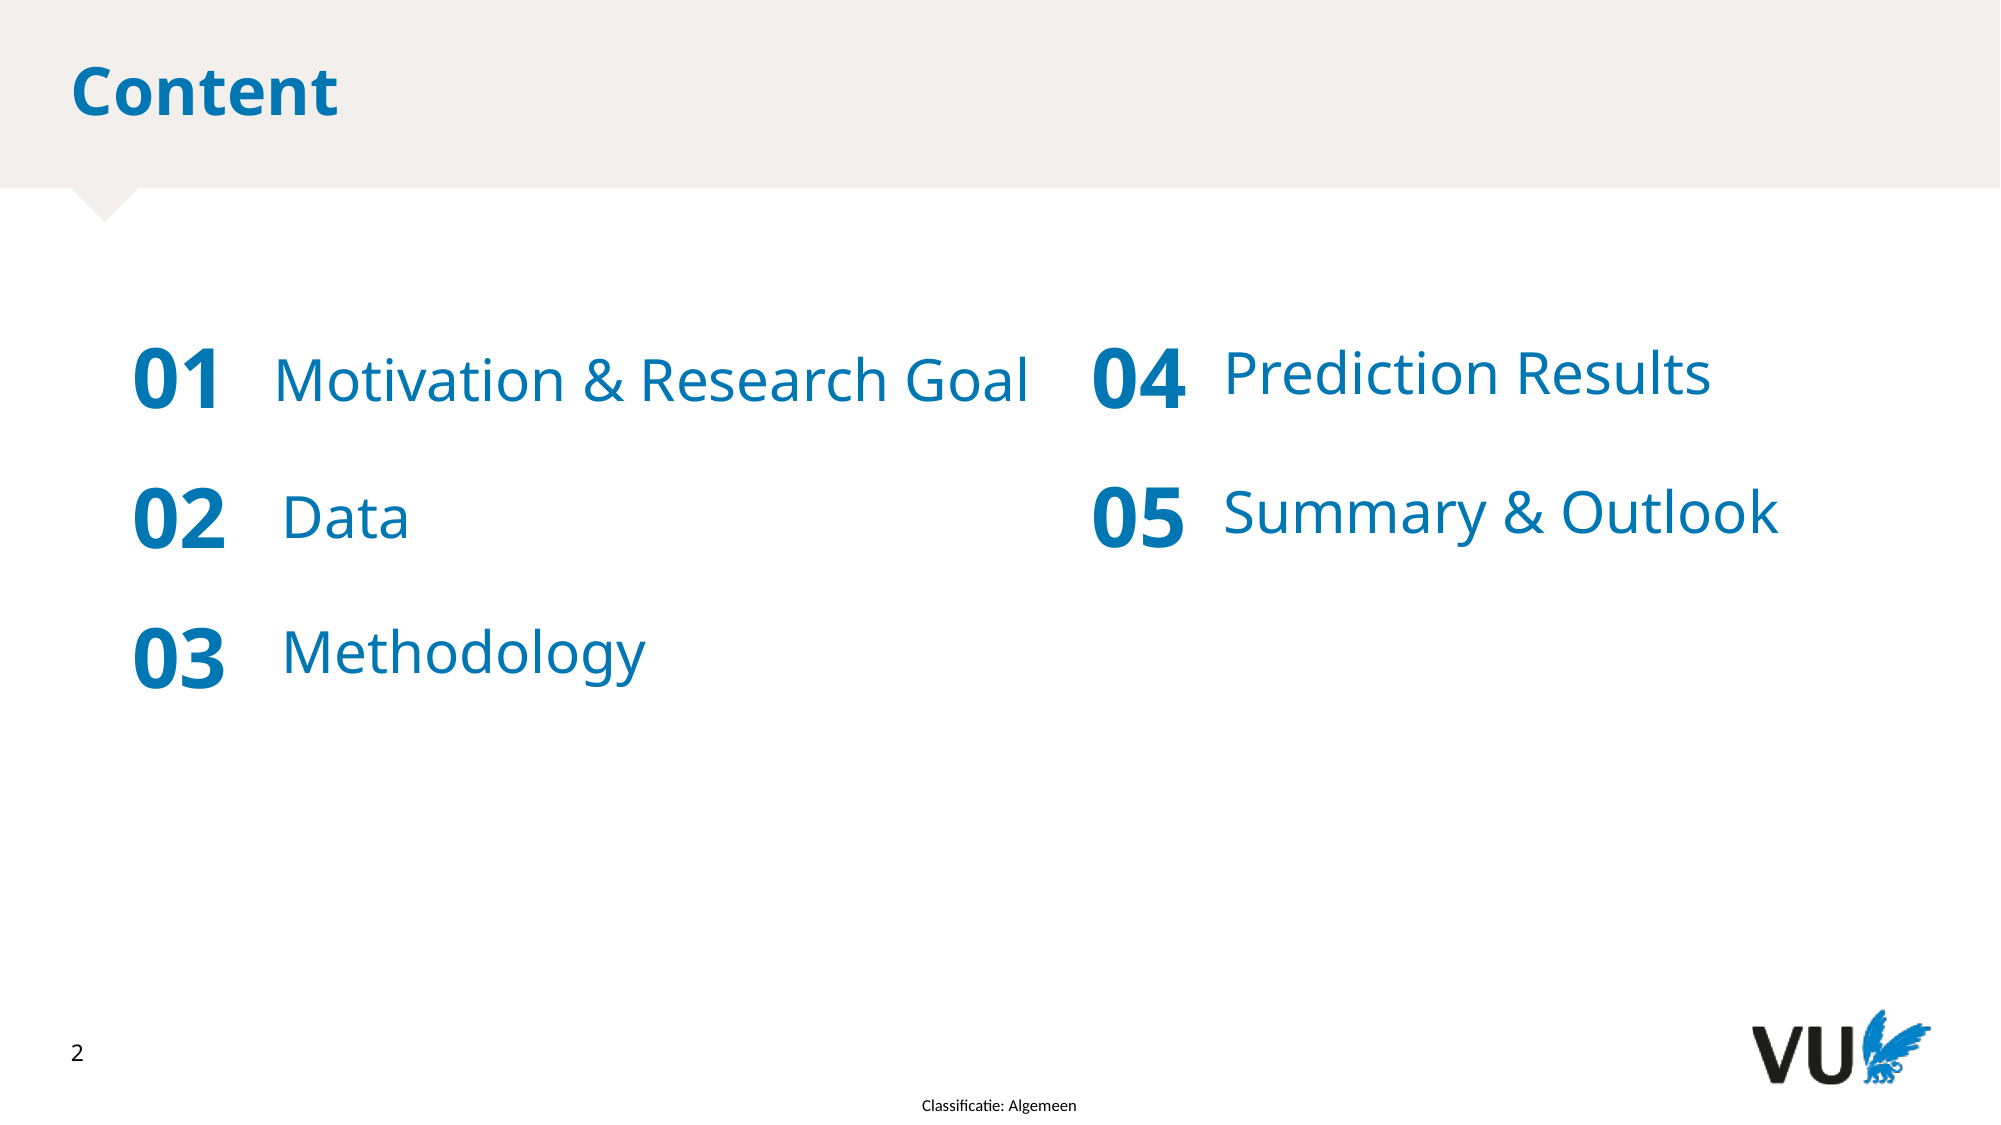

# Content
01
Motivation & Research Goal
04
Prediction Results
05
Summary & Outlook
02
Data
03
Methodology